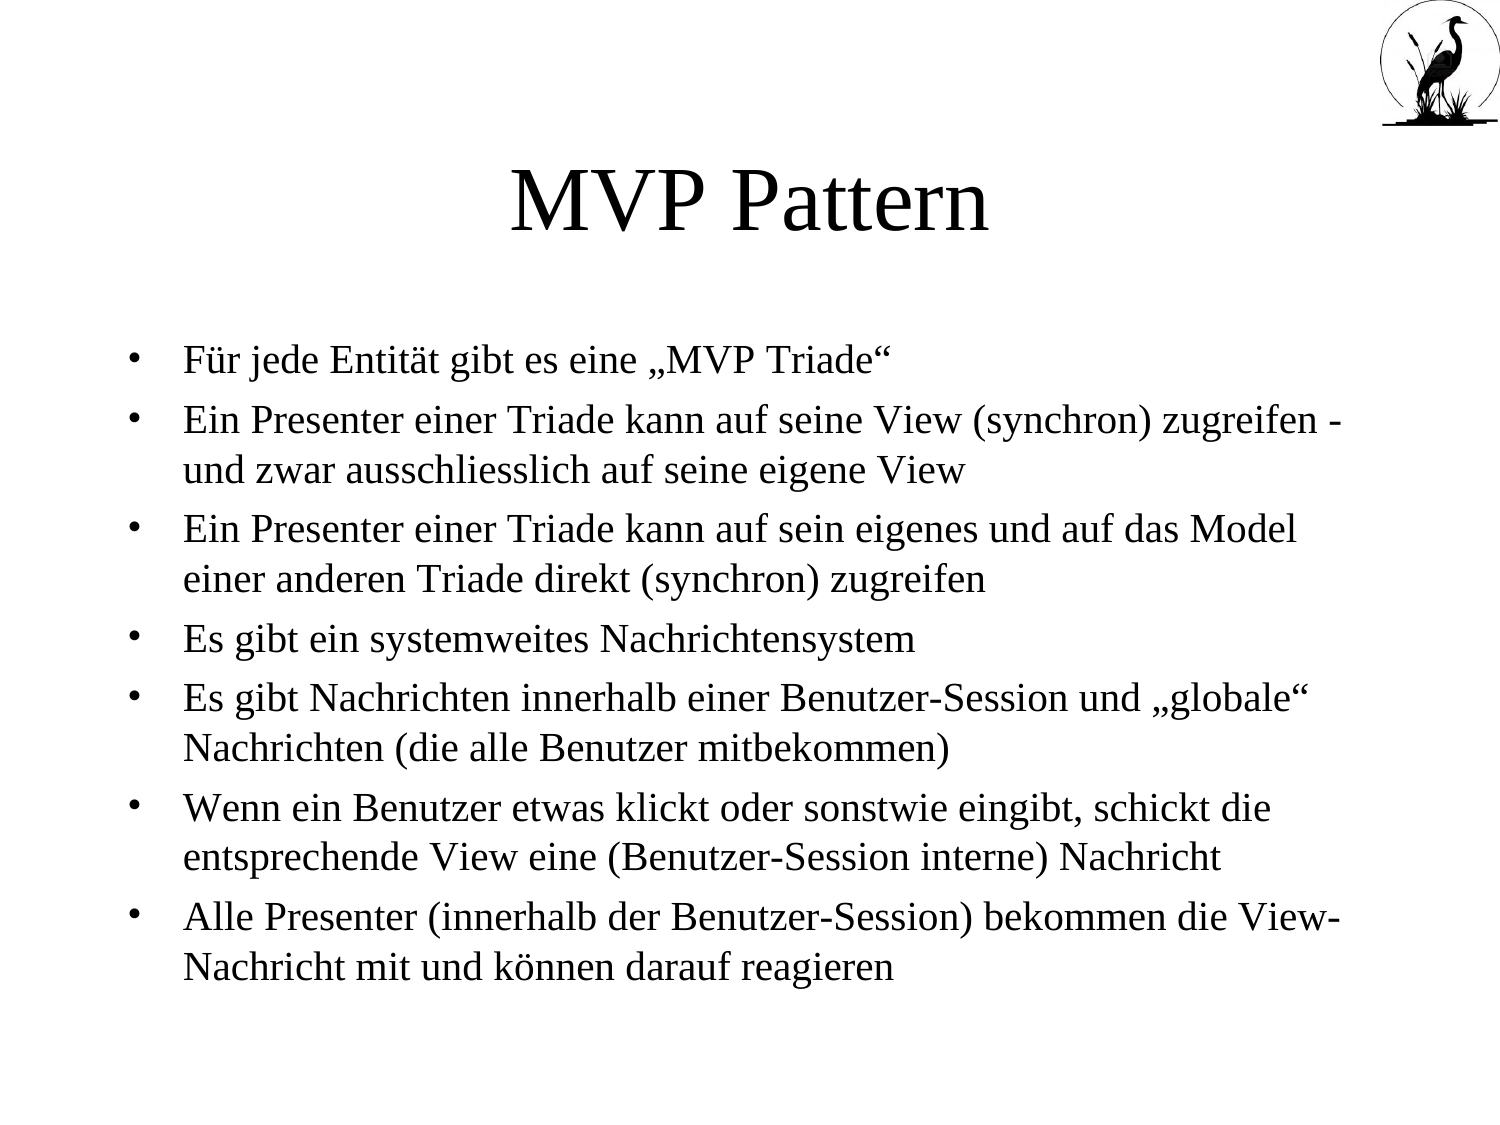

# MVP Pattern
Für jede Entität gibt es eine „MVP Triade“
Ein Presenter einer Triade kann auf seine View (synchron) zugreifen - und zwar ausschliesslich auf seine eigene View
Ein Presenter einer Triade kann auf sein eigenes und auf das Model einer anderen Triade direkt (synchron) zugreifen
Es gibt ein systemweites Nachrichtensystem
Es gibt Nachrichten innerhalb einer Benutzer-Session und „globale“ Nachrichten (die alle Benutzer mitbekommen)
Wenn ein Benutzer etwas klickt oder sonstwie eingibt, schickt die entsprechende View eine (Benutzer-Session interne) Nachricht
Alle Presenter (innerhalb der Benutzer-Session) bekommen die View-Nachricht mit und können darauf reagieren